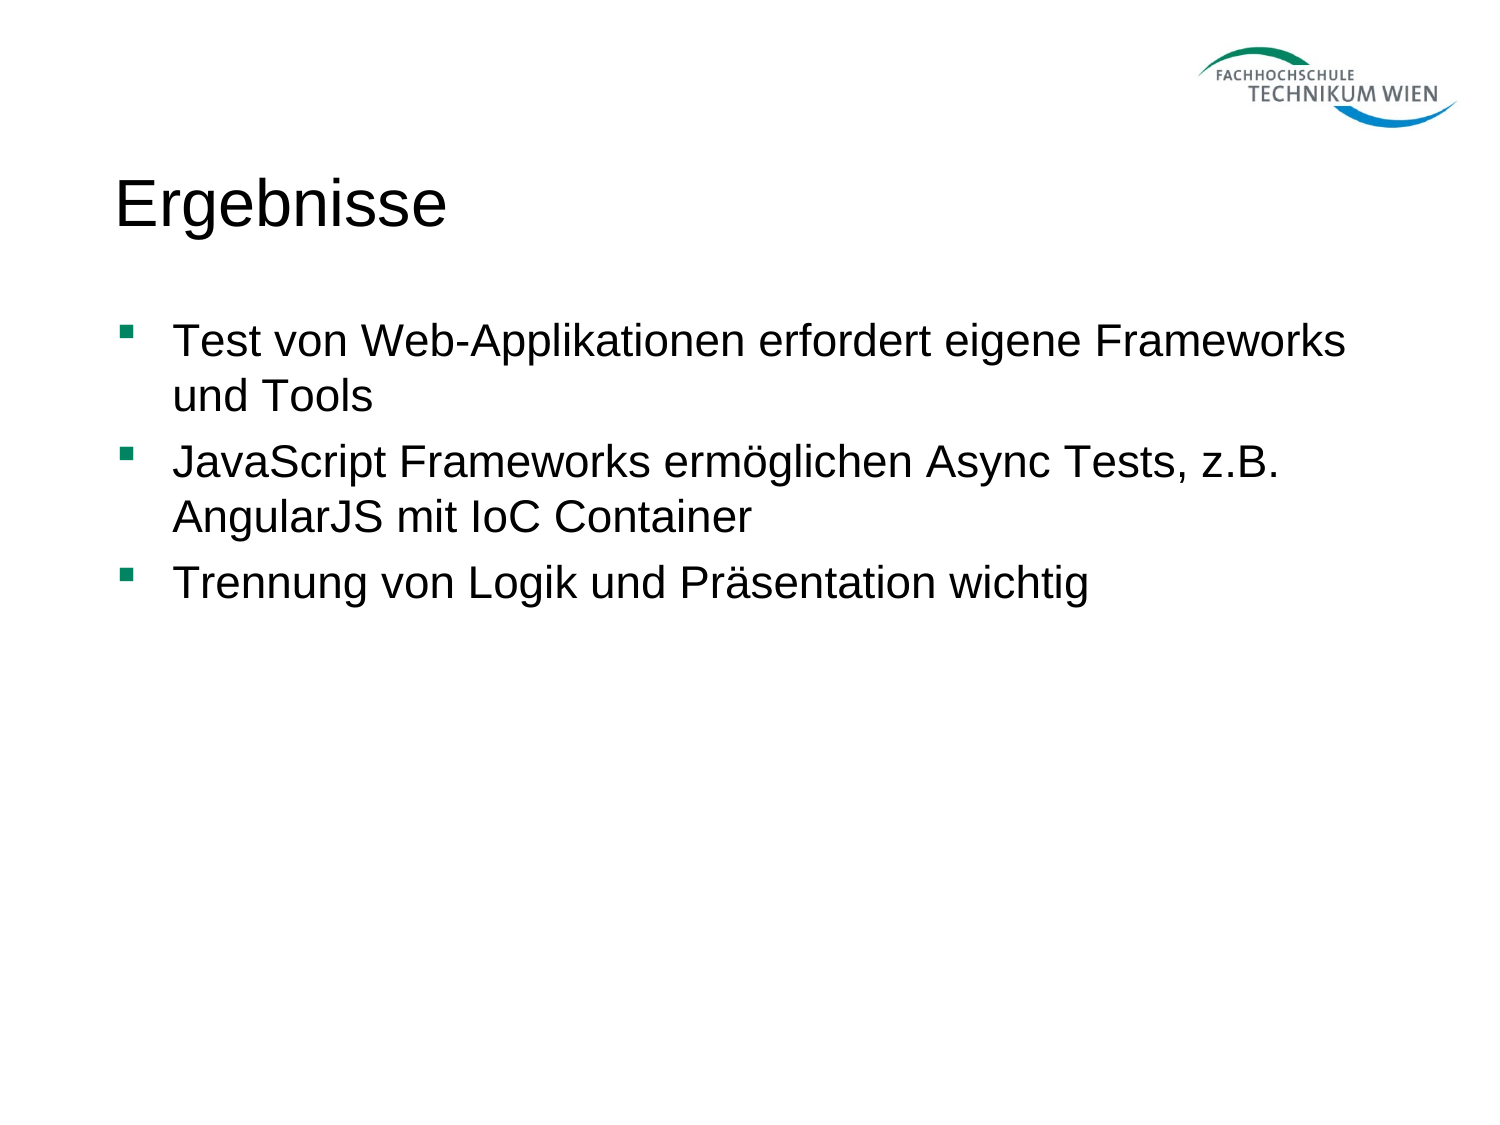

# Ergebnisse
Test von Web-Applikationen erfordert eigene Frameworks und Tools
JavaScript Frameworks ermöglichen Async Tests, z.B. AngularJS mit IoC Container
Trennung von Logik und Präsentation wichtig